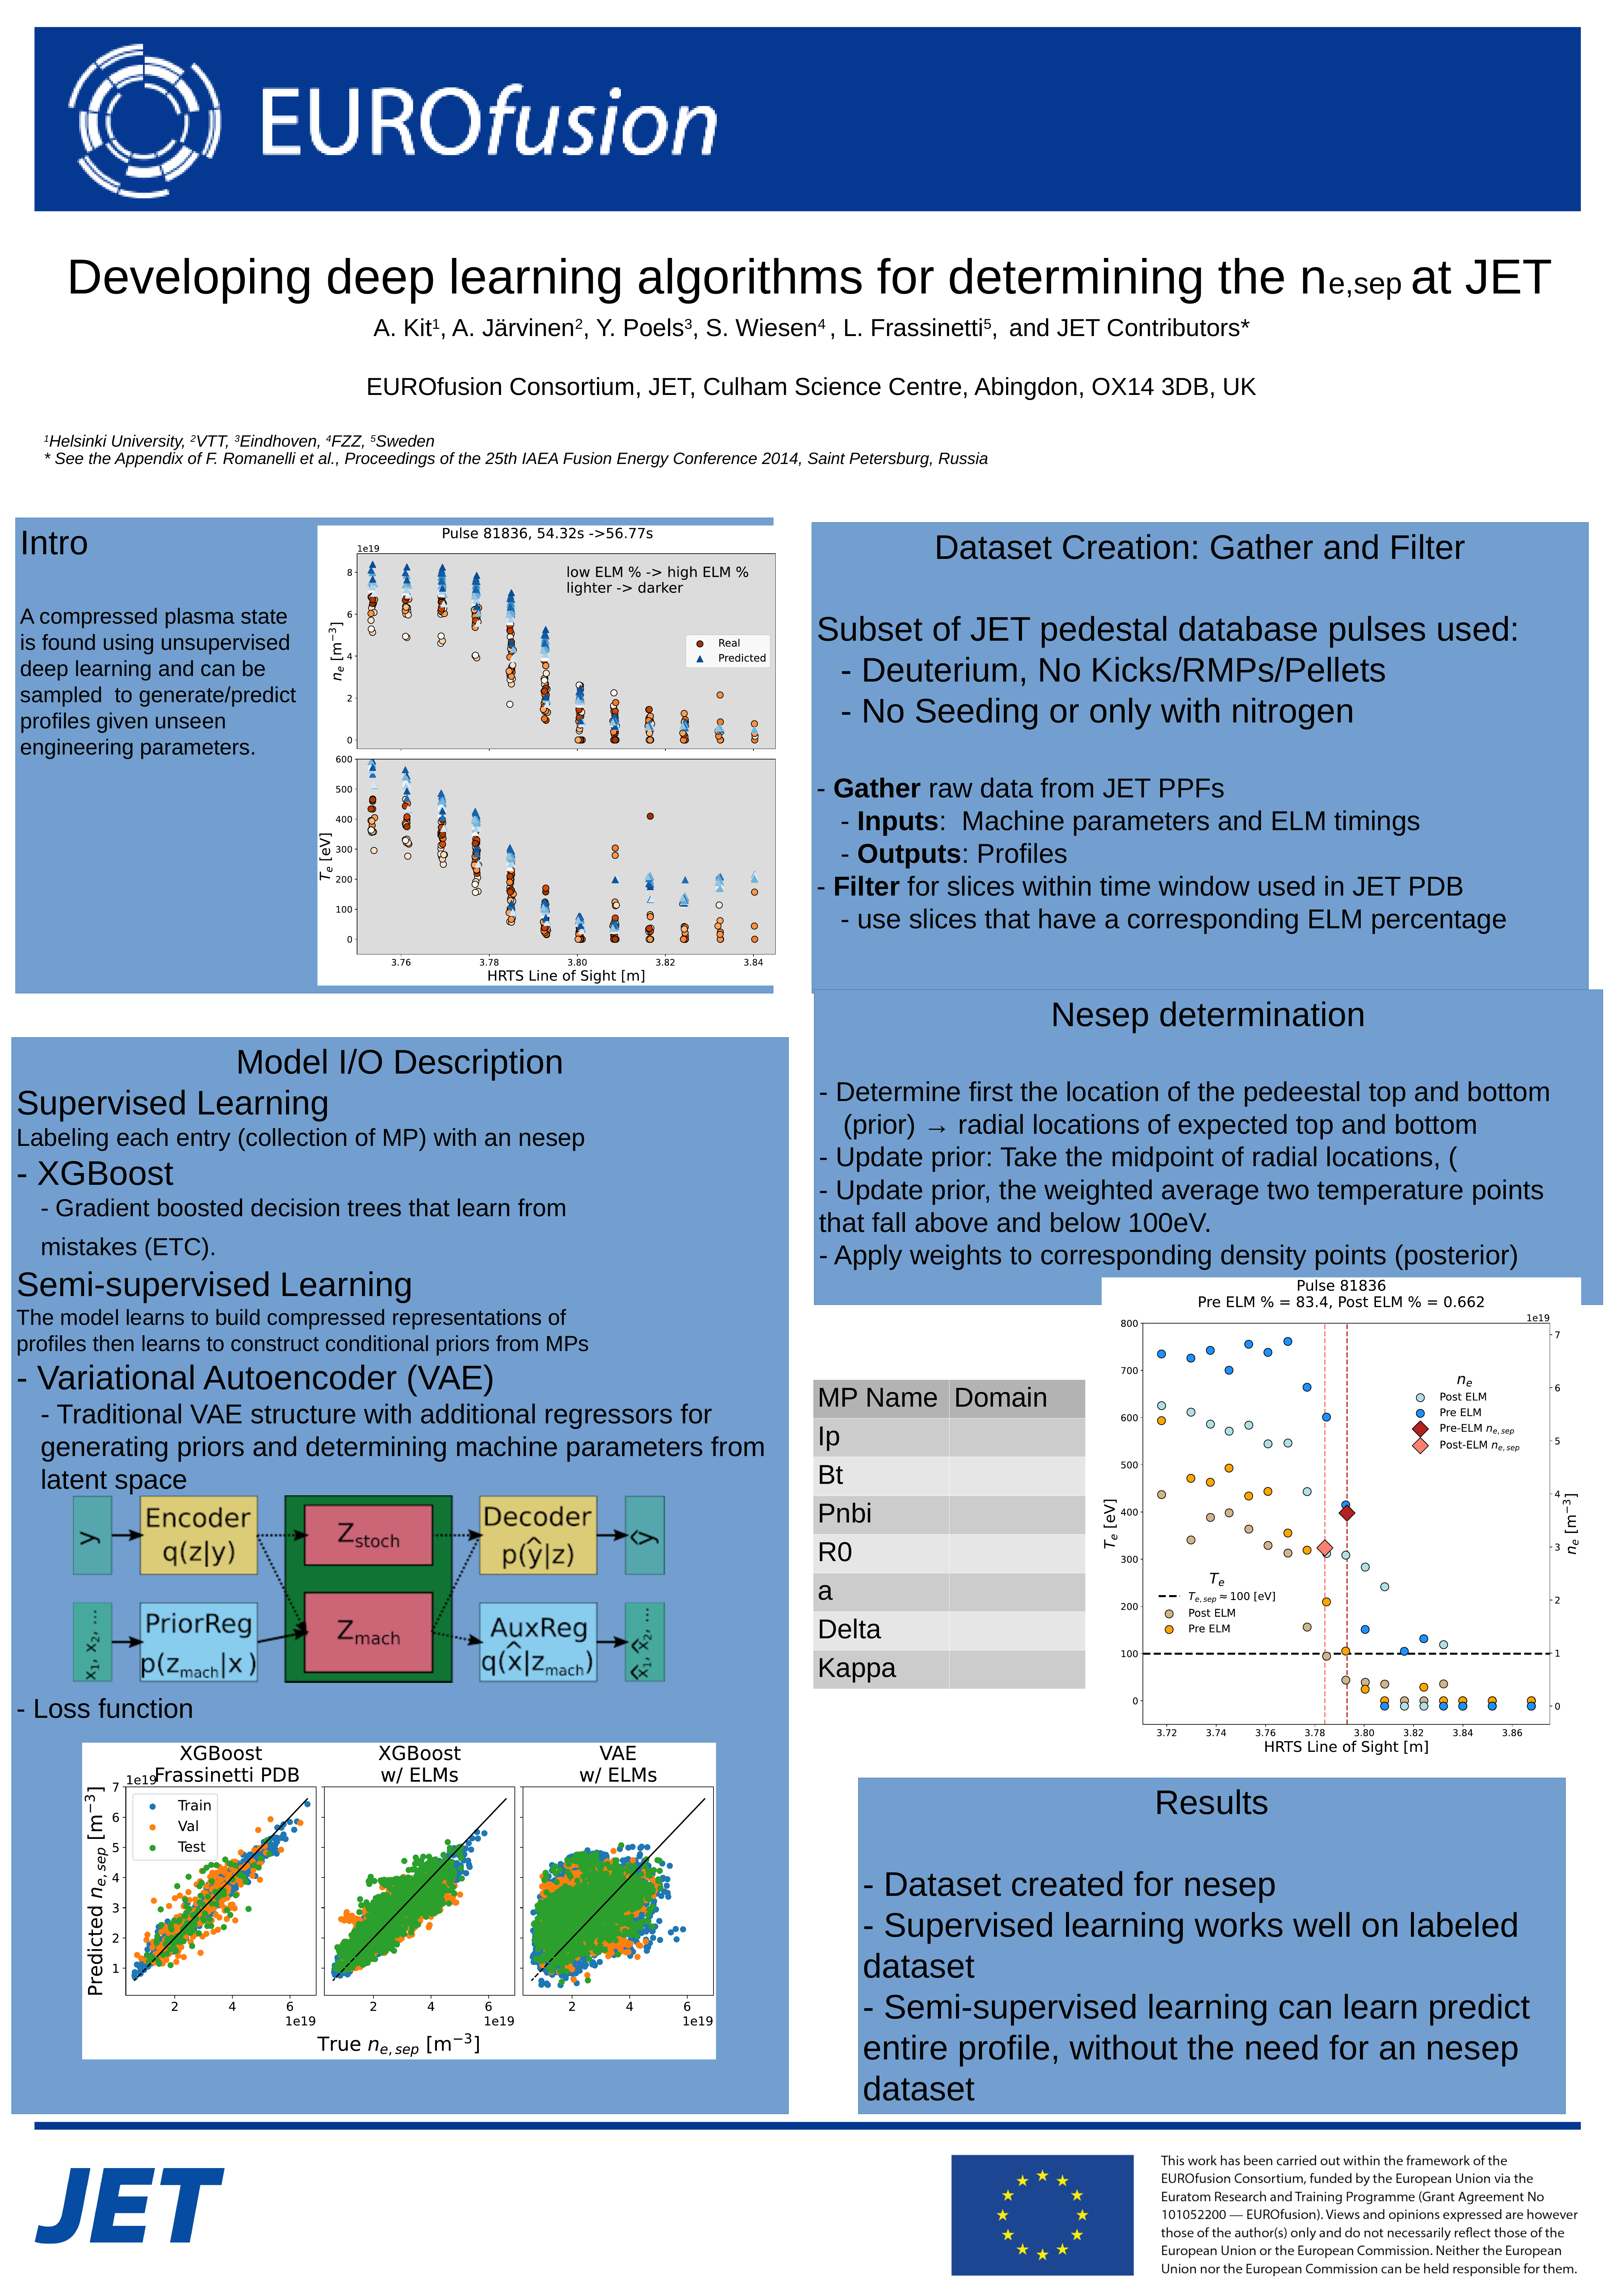

Developing deep learning algorithms for determining the ne,sep at JET
A. Kit1, A. Järvinen2, Y. Poels3, S. Wiesen4 , L. Frassinetti5, and JET Contributors*
EUROfusion Consortium, JET, Culham Science Centre, Abingdon, OX14 3DB, UK
1Helsinki University, 2VTT, 3Eindhoven, 4FZZ, 5Sweden
* See the Appendix of F. Romanelli et al., Proceedings of the 25th IAEA Fusion Energy Conference 2014, Saint Petersburg, Russia
Intro
A compressed plasma state
is found using unsupervised
deep learning and can be
sampled to generate/predict
profiles given unseen
engineering parameters.
Dataset Creation: Gather and Filter
Subset of JET pedestal database pulses used:
	- Deuterium, No Kicks/RMPs/Pellets
	- No Seeding or only with nitrogen
- Gather raw data from JET PPFs
	- Inputs: Machine parameters and ELM timings
	- Outputs: Profiles
- Filter for slices within time window used in JET PDB
	- use slices that have a corresponding ELM percentage
Nesep determination
- Determine first the location of the pedeestal top and bottom
	(prior) → radial locations of expected top and bottom
- Update prior: Take the midpoint of radial locations, (
- Update prior, the weighted average two temperature points
that fall above and below 100eV.
- Apply weights to corresponding density points (posterior)
Model I/O Description
Supervised Learning
Labeling each entry (collection of MP) with an nesep
- XGBoost
	- Gradient boosted decision trees that learn from
	mistakes (ETC).
Semi-supervised Learning
The model learns to build compressed representations of
profiles then learns to construct conditional priors from MPs
- Variational Autoencoder (VAE)
	- Traditional VAE structure with additional regressors for
	generating priors and determining machine parameters from
	latent space
- Loss function
| MP Name | Domain |
| --- | --- |
| Ip | |
| Bt | |
| Pnbi | |
| R0 | |
| a | |
| Delta | |
| Kappa | |
Results
- Dataset created for nesep
- Supervised learning works well on labeled
dataset
- Semi-supervised learning can learn predict
entire profile, without the need for an nesep
dataset